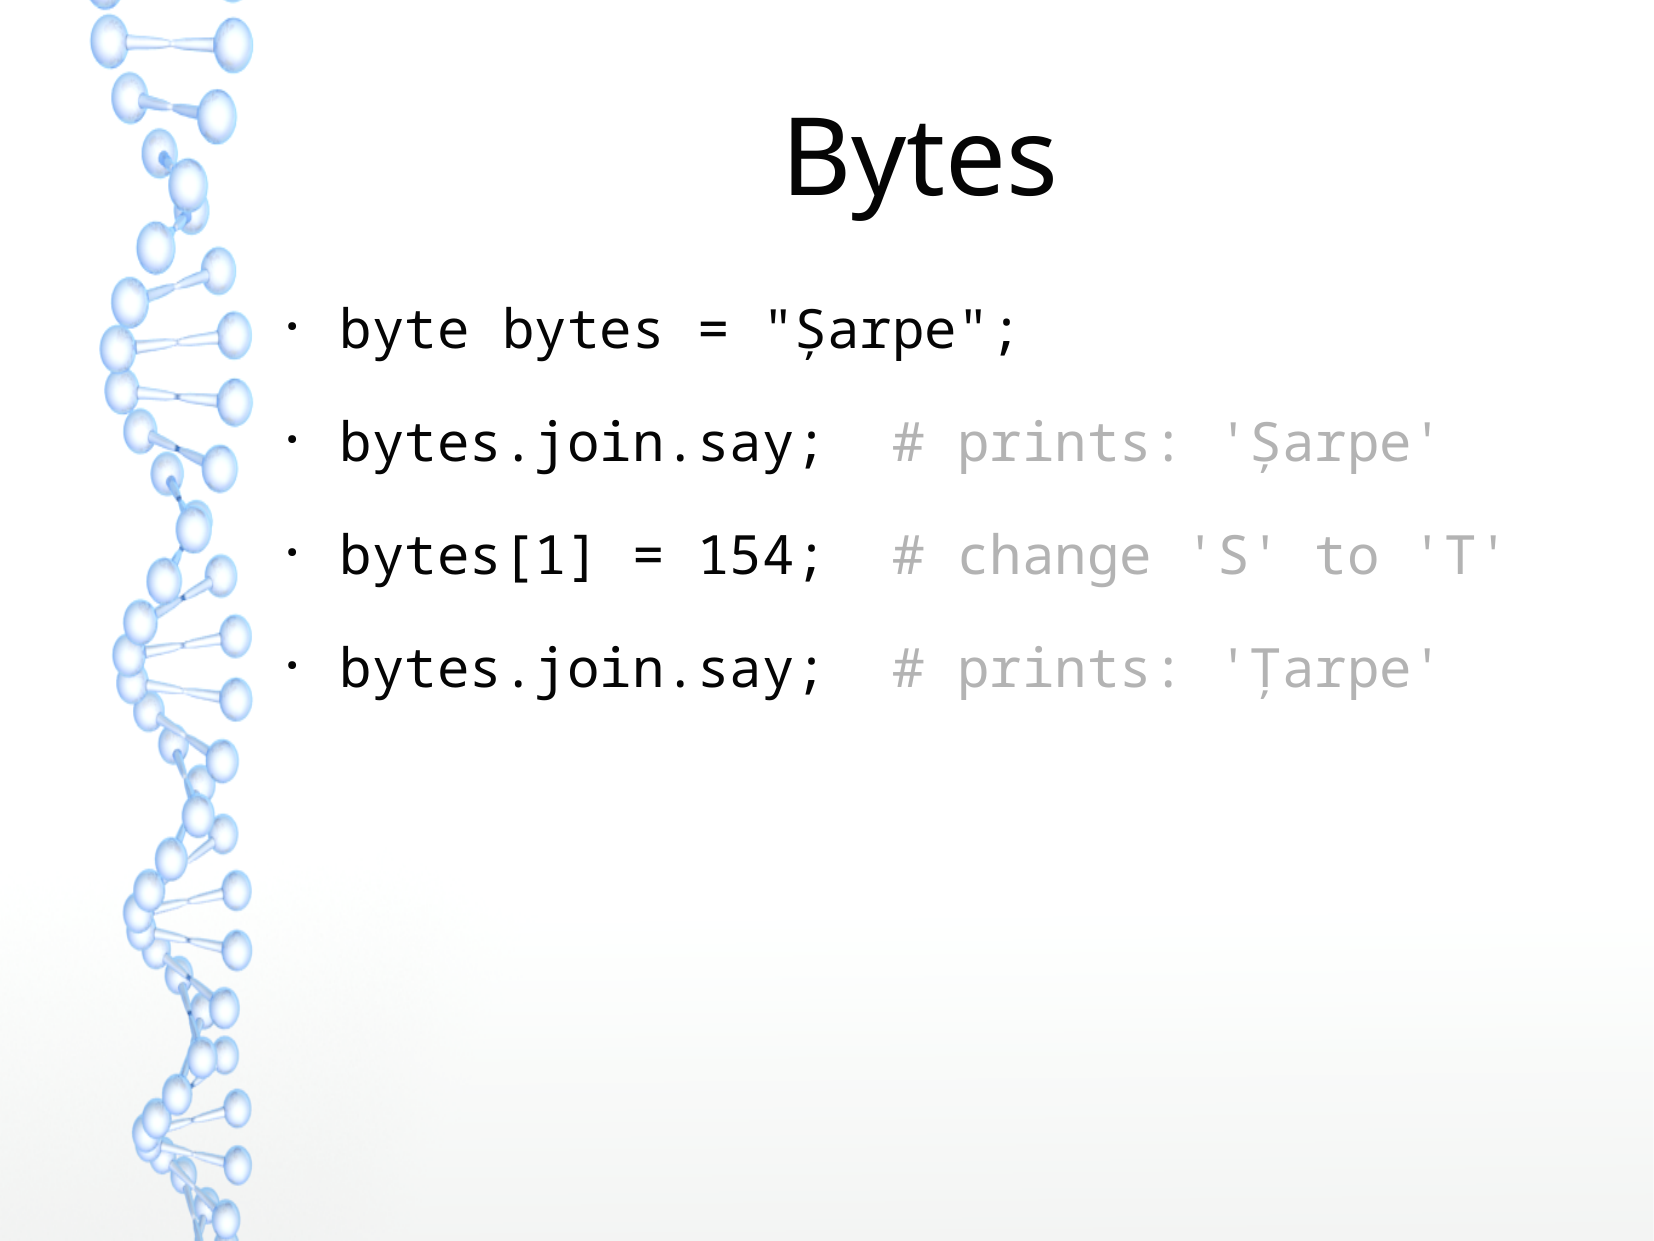

# Bytes
byte bytes = "Șarpe";
bytes.join.say; # prints: 'Șarpe'
bytes[1] = 154; # change 'S' to 'T'
bytes.join.say; # prints: 'Țarpe'